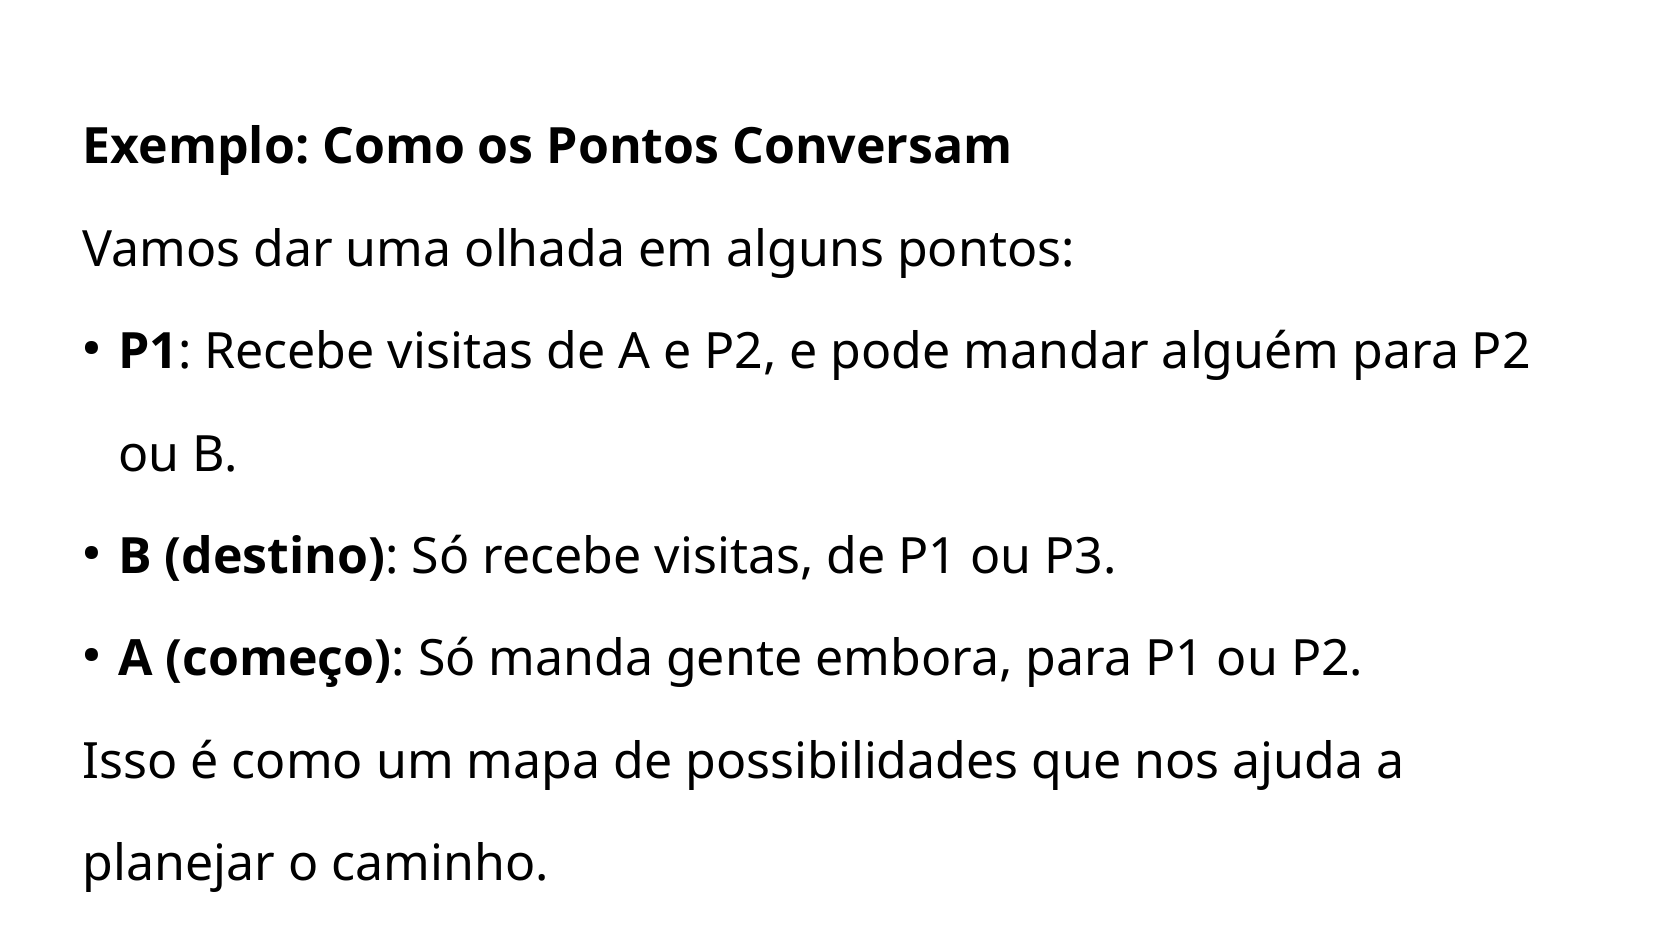

# Exemplo: Como os Pontos Conversam
Vamos dar uma olhada em alguns pontos:
P1: Recebe visitas de A e P2, e pode mandar alguém para P2 ou B.
B (destino): Só recebe visitas, de P1 ou P3.
A (começo): Só manda gente embora, para P1 ou P2.
Isso é como um mapa de possibilidades que nos ajuda a planejar o caminho.